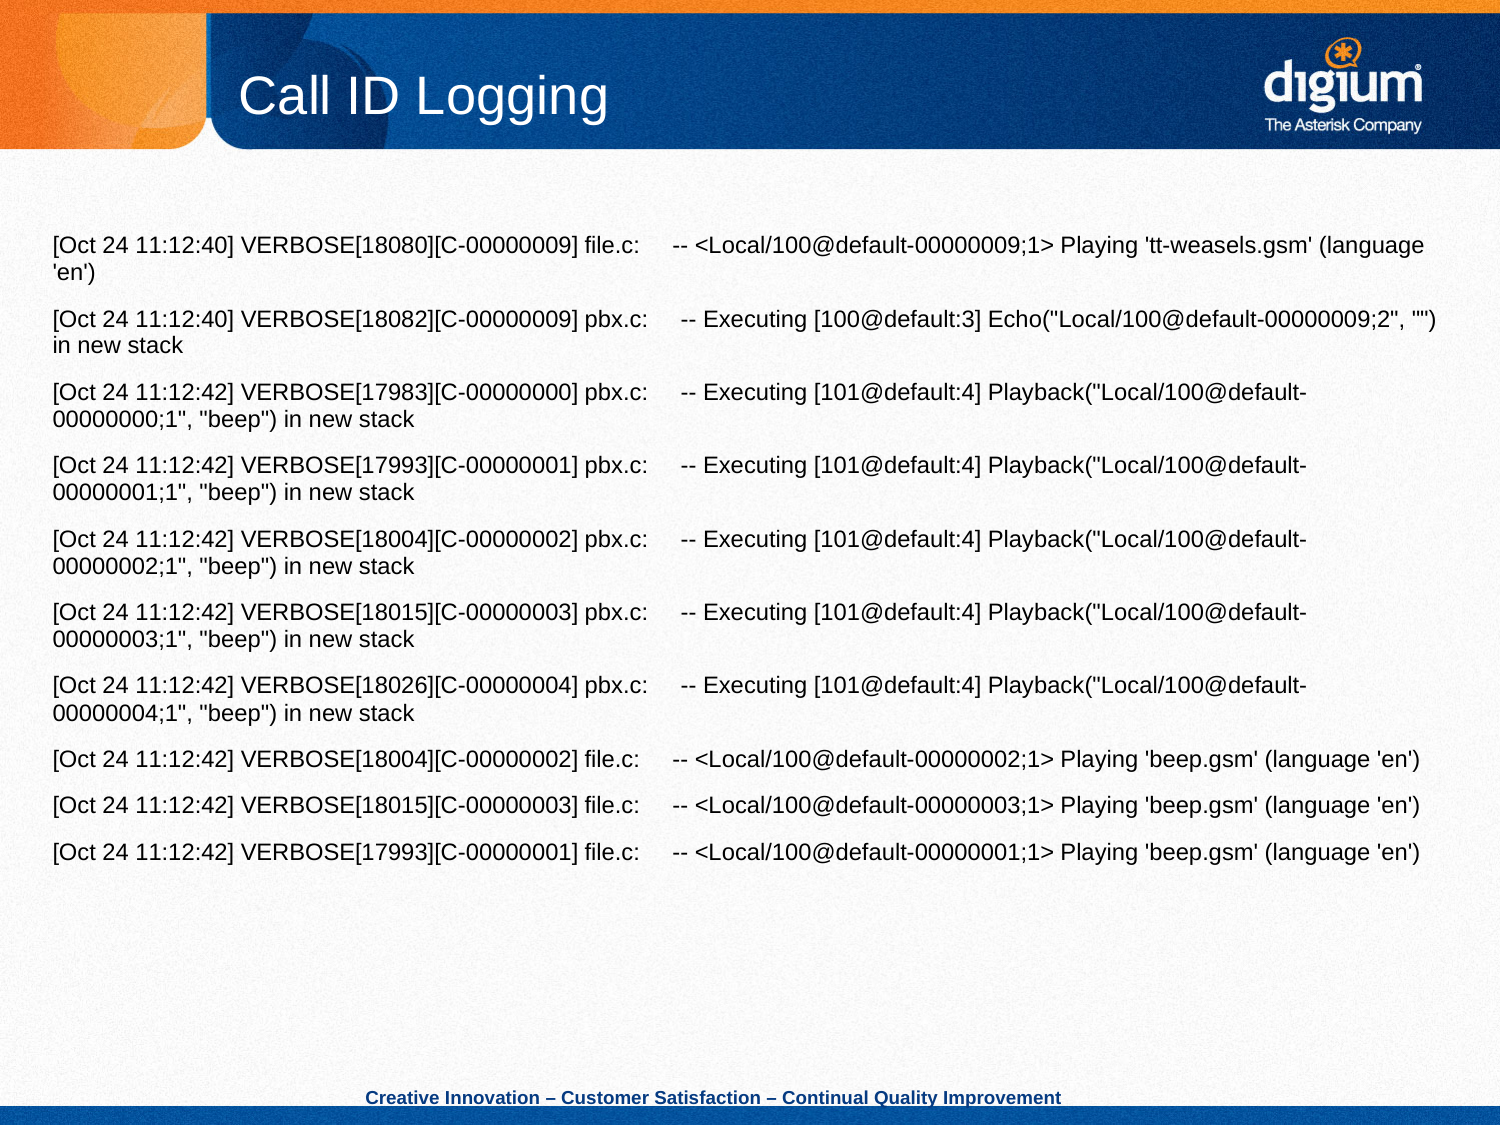

# Call ID Logging
[Oct 24 11:12:40] VERBOSE[18080][C-00000009] file.c: -- <Local/100@default-00000009;1> Playing 'tt-weasels.gsm' (language 'en')
[Oct 24 11:12:40] VERBOSE[18082][C-00000009] pbx.c: -- Executing [100@default:3] Echo("Local/100@default-00000009;2", "") in new stack
[Oct 24 11:12:42] VERBOSE[17983][C-00000000] pbx.c: -- Executing [101@default:4] Playback("Local/100@default-00000000;1", "beep") in new stack
[Oct 24 11:12:42] VERBOSE[17993][C-00000001] pbx.c: -- Executing [101@default:4] Playback("Local/100@default-00000001;1", "beep") in new stack
[Oct 24 11:12:42] VERBOSE[18004][C-00000002] pbx.c: -- Executing [101@default:4] Playback("Local/100@default-00000002;1", "beep") in new stack
[Oct 24 11:12:42] VERBOSE[18015][C-00000003] pbx.c: -- Executing [101@default:4] Playback("Local/100@default-00000003;1", "beep") in new stack
[Oct 24 11:12:42] VERBOSE[18026][C-00000004] pbx.c: -- Executing [101@default:4] Playback("Local/100@default-00000004;1", "beep") in new stack
[Oct 24 11:12:42] VERBOSE[18004][C-00000002] file.c: -- <Local/100@default-00000002;1> Playing 'beep.gsm' (language 'en')
[Oct 24 11:12:42] VERBOSE[18015][C-00000003] file.c: -- <Local/100@default-00000003;1> Playing 'beep.gsm' (language 'en')
[Oct 24 11:12:42] VERBOSE[17993][C-00000001] file.c: -- <Local/100@default-00000001;1> Playing 'beep.gsm' (language 'en')